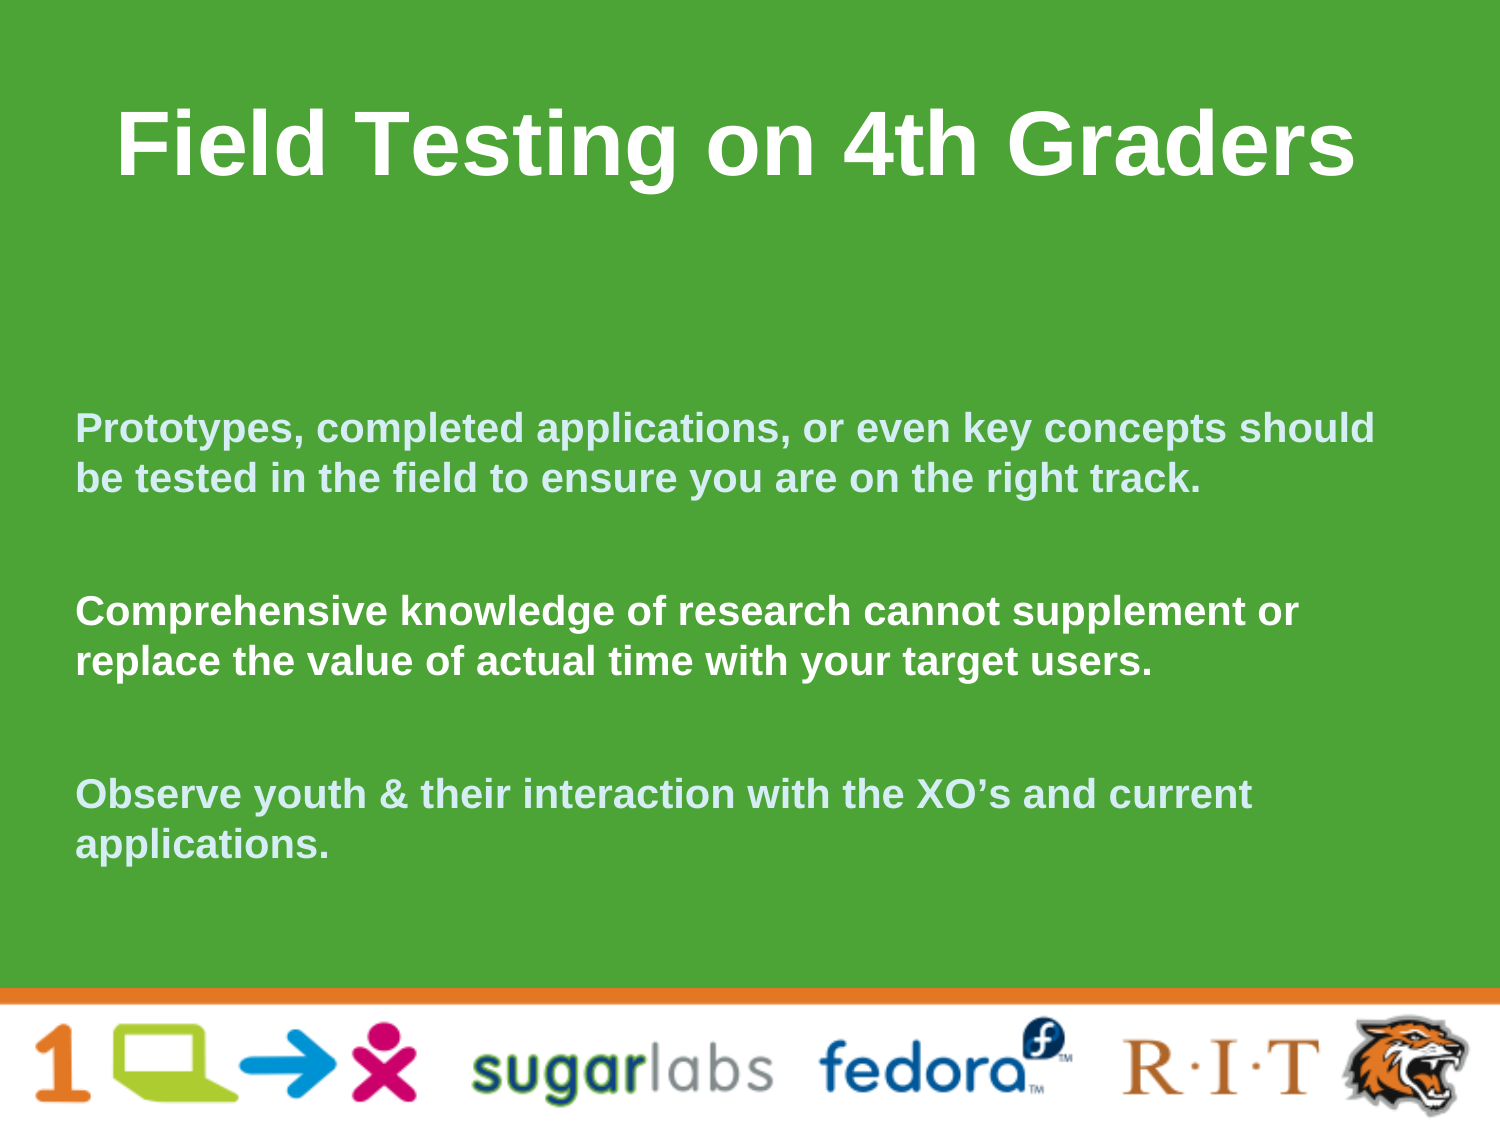

# Field Testing on 4th Graders
Prototypes, completed applications, or even key concepts should be tested in the field to ensure you are on the right track.
Comprehensive knowledge of research cannot supplement or replace the value of actual time with your target users.
Observe youth & their interaction with the XO’s and current applications.